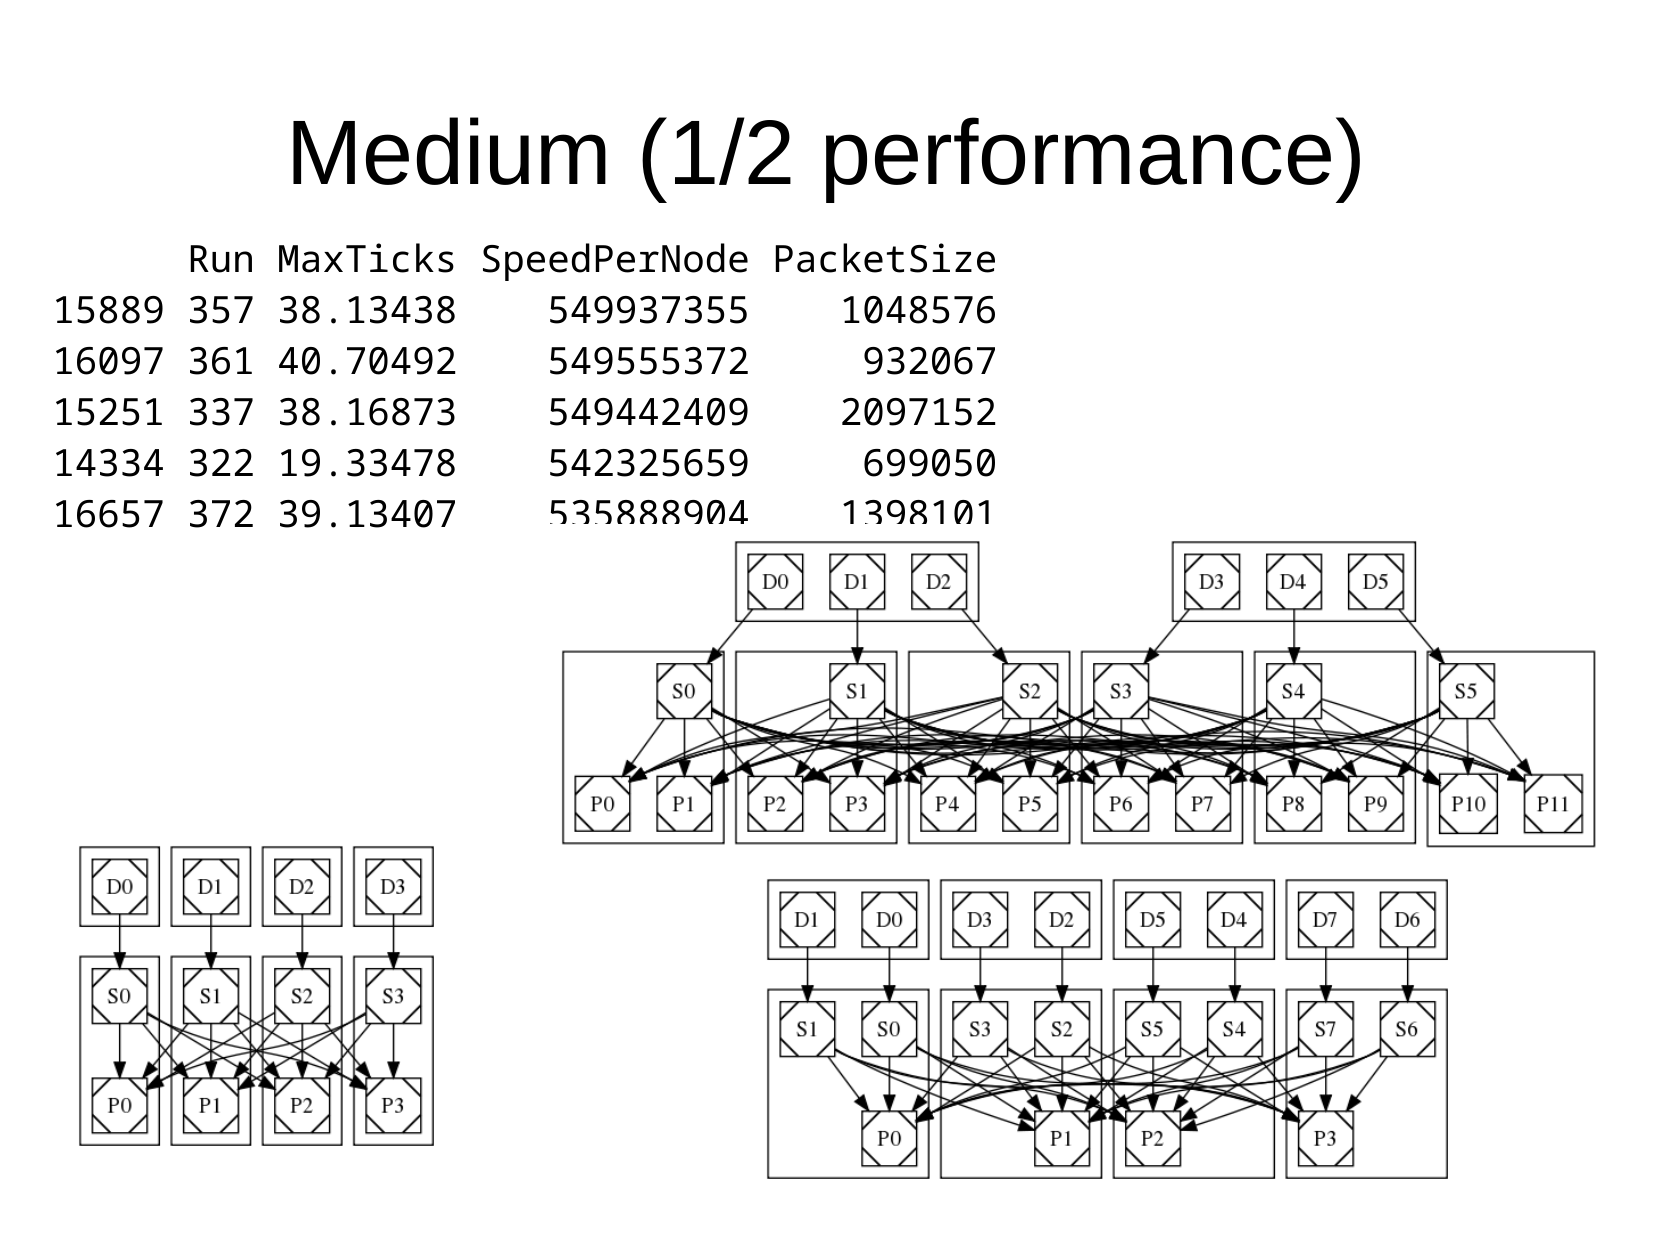

# Medium (1/2 performance)
 Run MaxTicks SpeedPerNode PacketSize
15889 357 38.13438 549937355 1048576
16097 361 40.70492 549555372 932067
15251 337 38.16873 549442409 2097152
14334 322 19.33478 542325659 699050
16657 372 39.13407 535888904 1398101